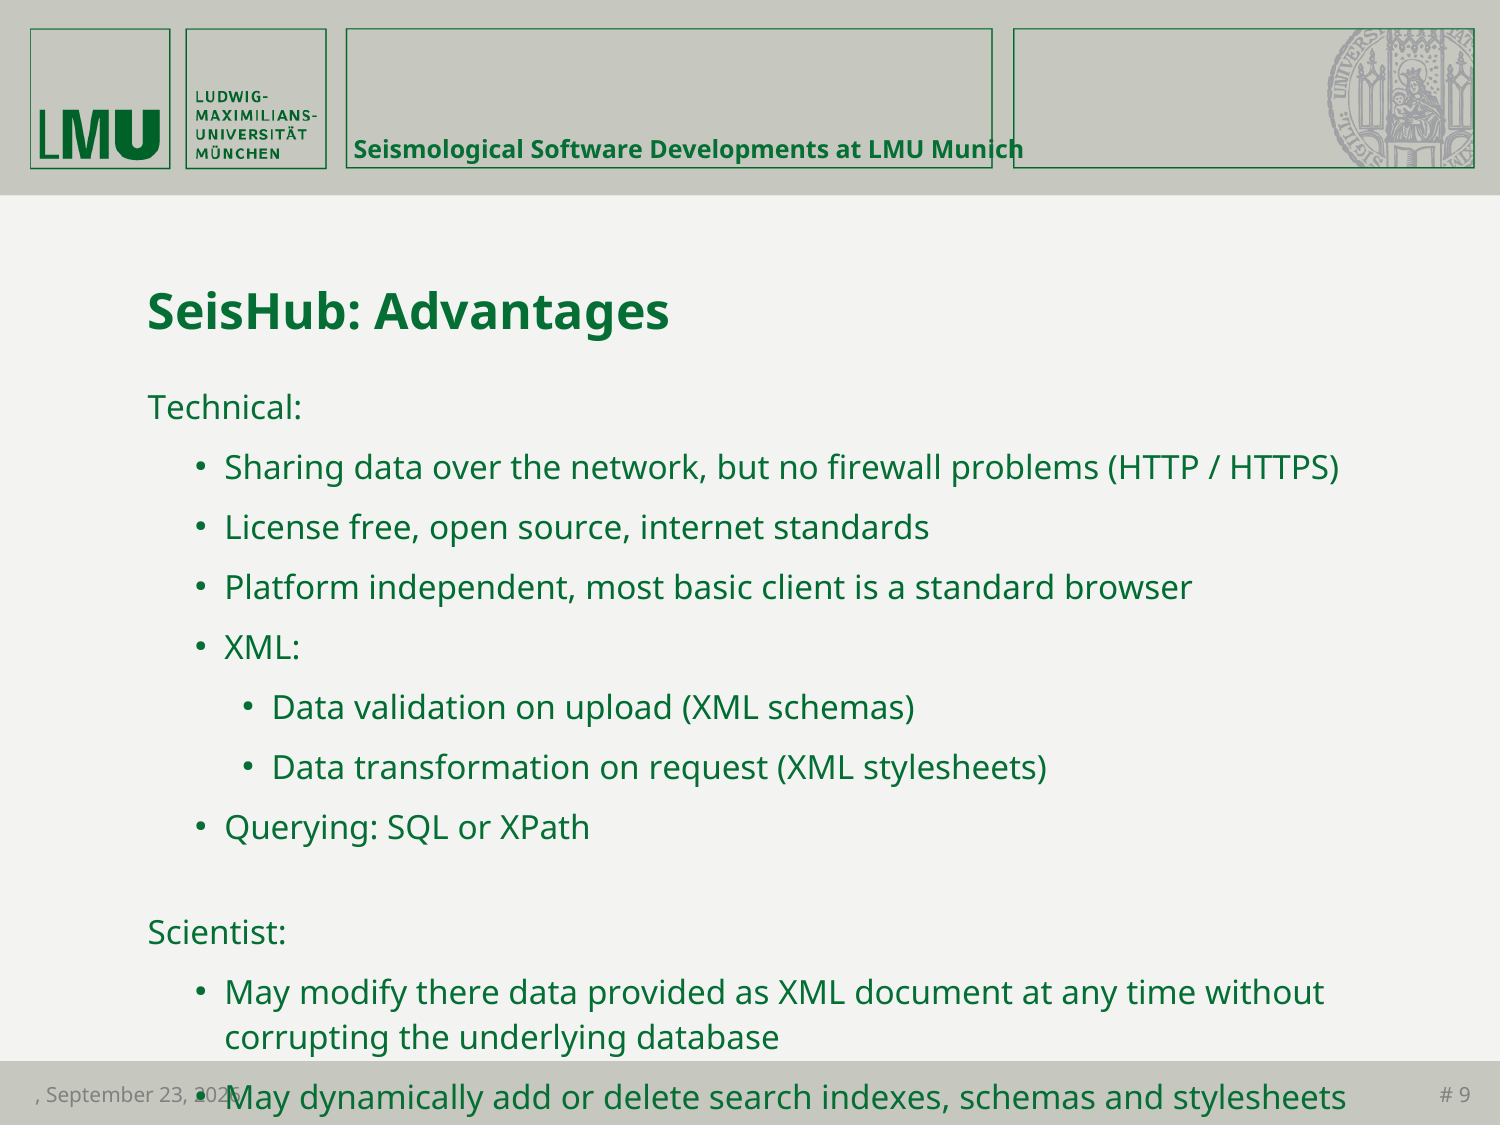

# SeisHub: Advantages
Technical:
Sharing data over the network, but no firewall problems (HTTP / HTTPS)
License free, open source, internet standards
Platform independent, most basic client is a standard browser
XML:
Data validation on upload (XML schemas)
Data transformation on request (XML stylesheets)
Querying: SQL or XPath
Scientist:
May modify there data provided as XML document at any time without corrupting the underlying database
May dynamically add or delete search indexes, schemas and stylesheets
9